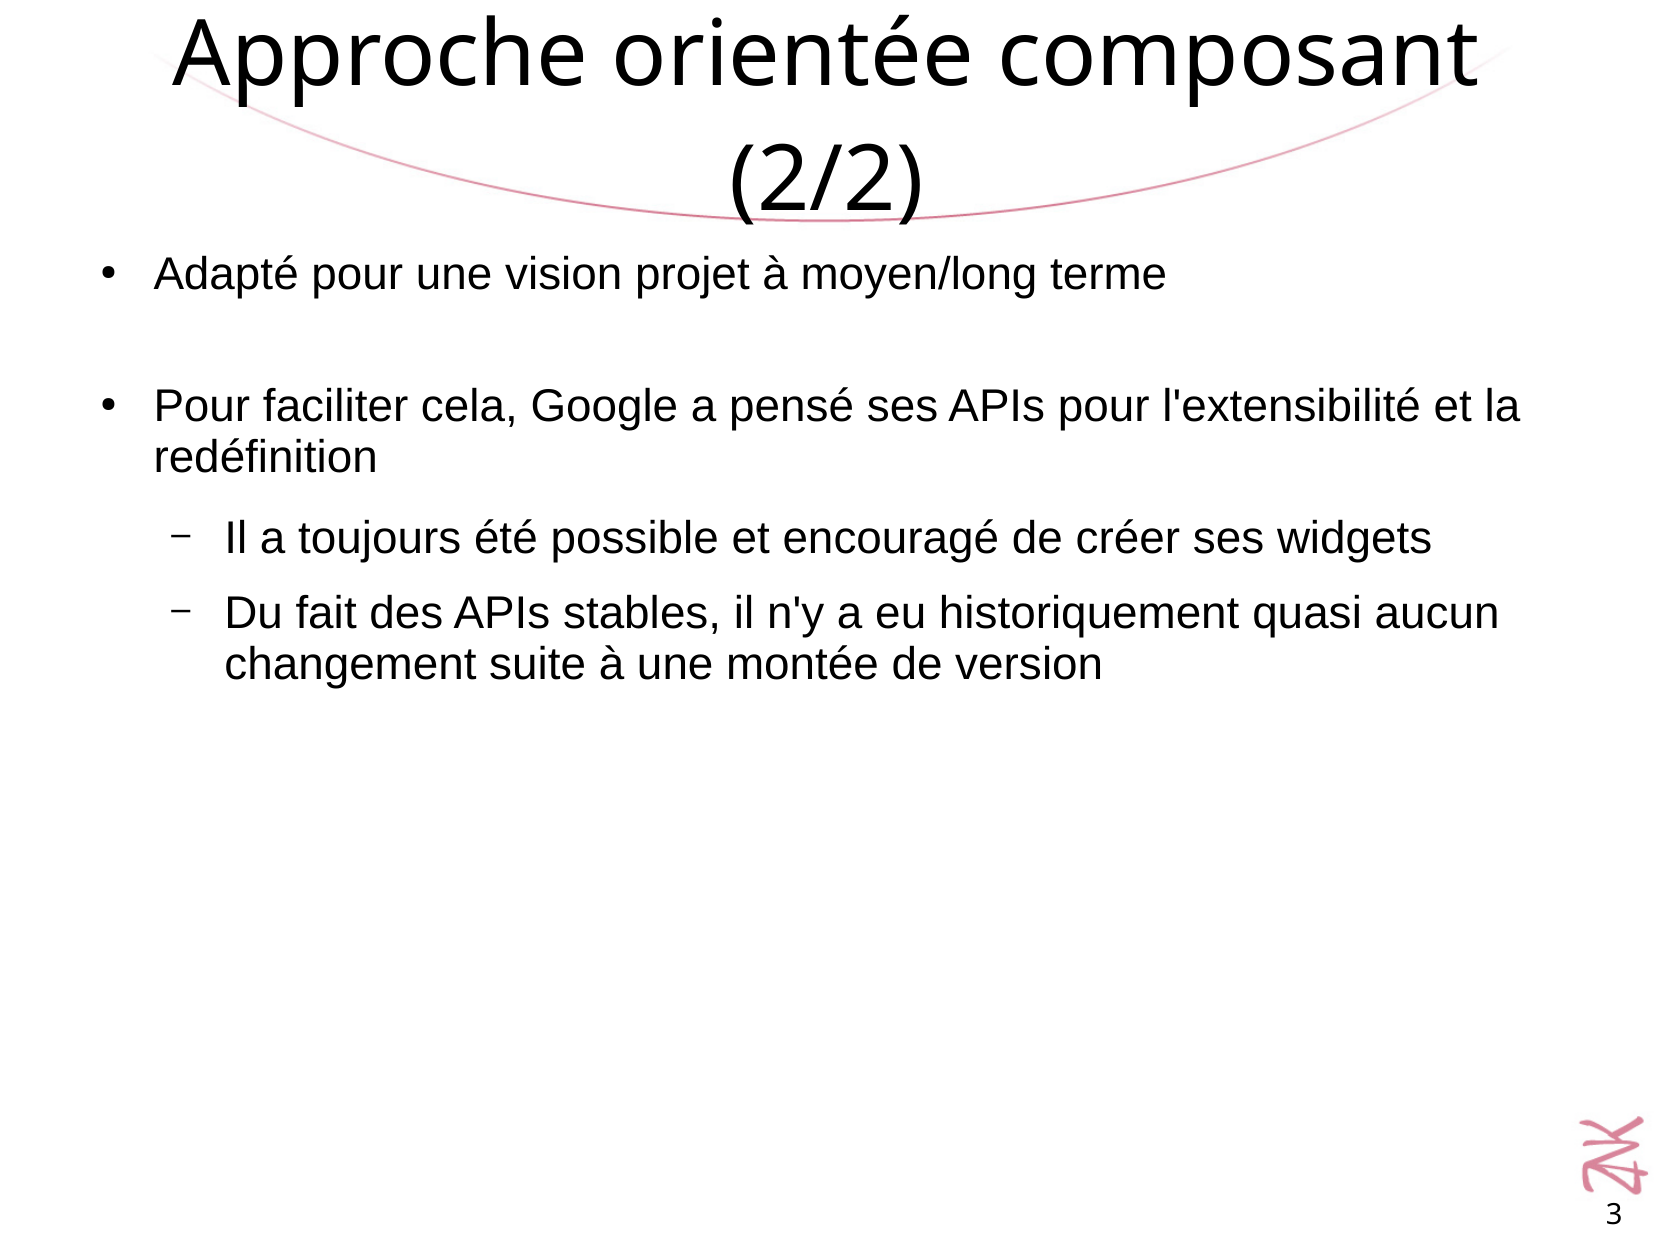

# Approche orientée composant (2/2)
Adapté pour une vision projet à moyen/long terme
Pour faciliter cela, Google a pensé ses APIs pour l'extensibilité et la redéfinition
Il a toujours été possible et encouragé de créer ses widgets
Du fait des APIs stables, il n'y a eu historiquement quasi aucun changement suite à une montée de version
3